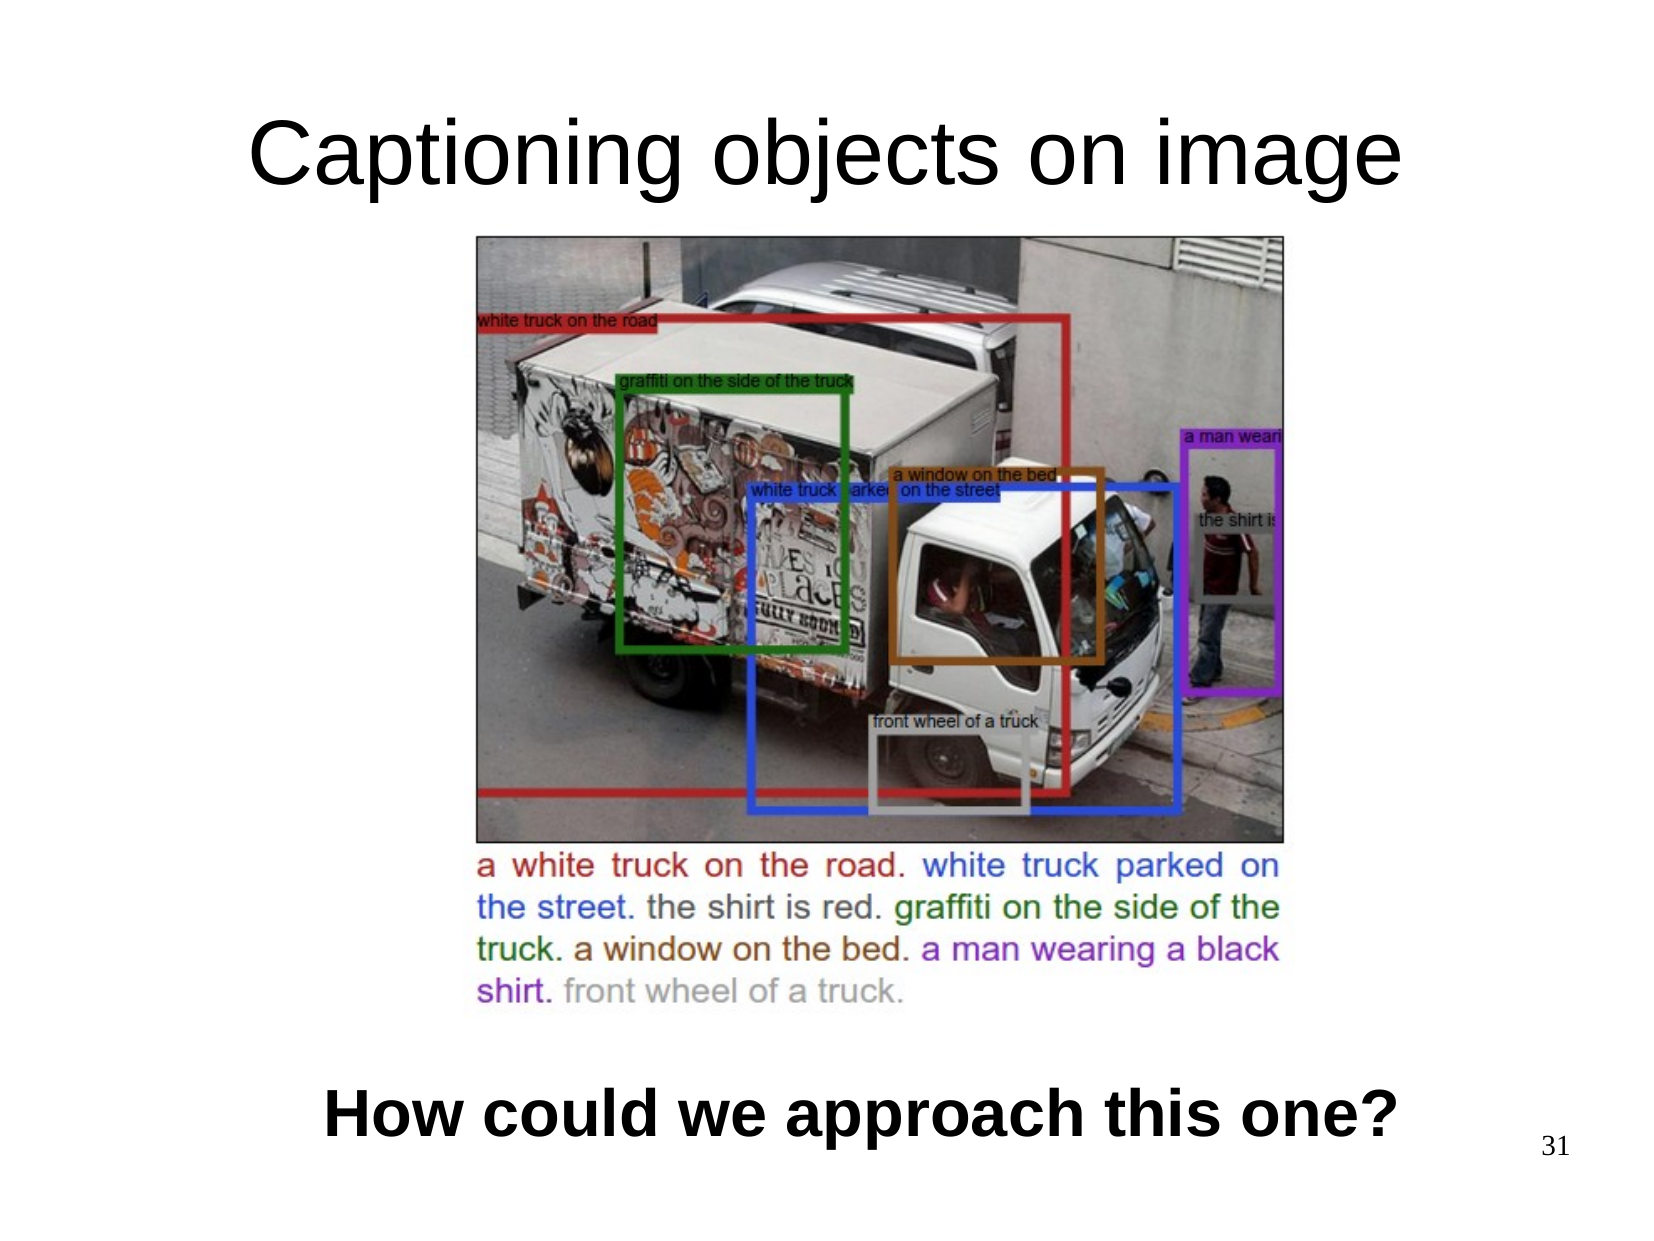

# Captioning objects on image
How could we approach this one?
31